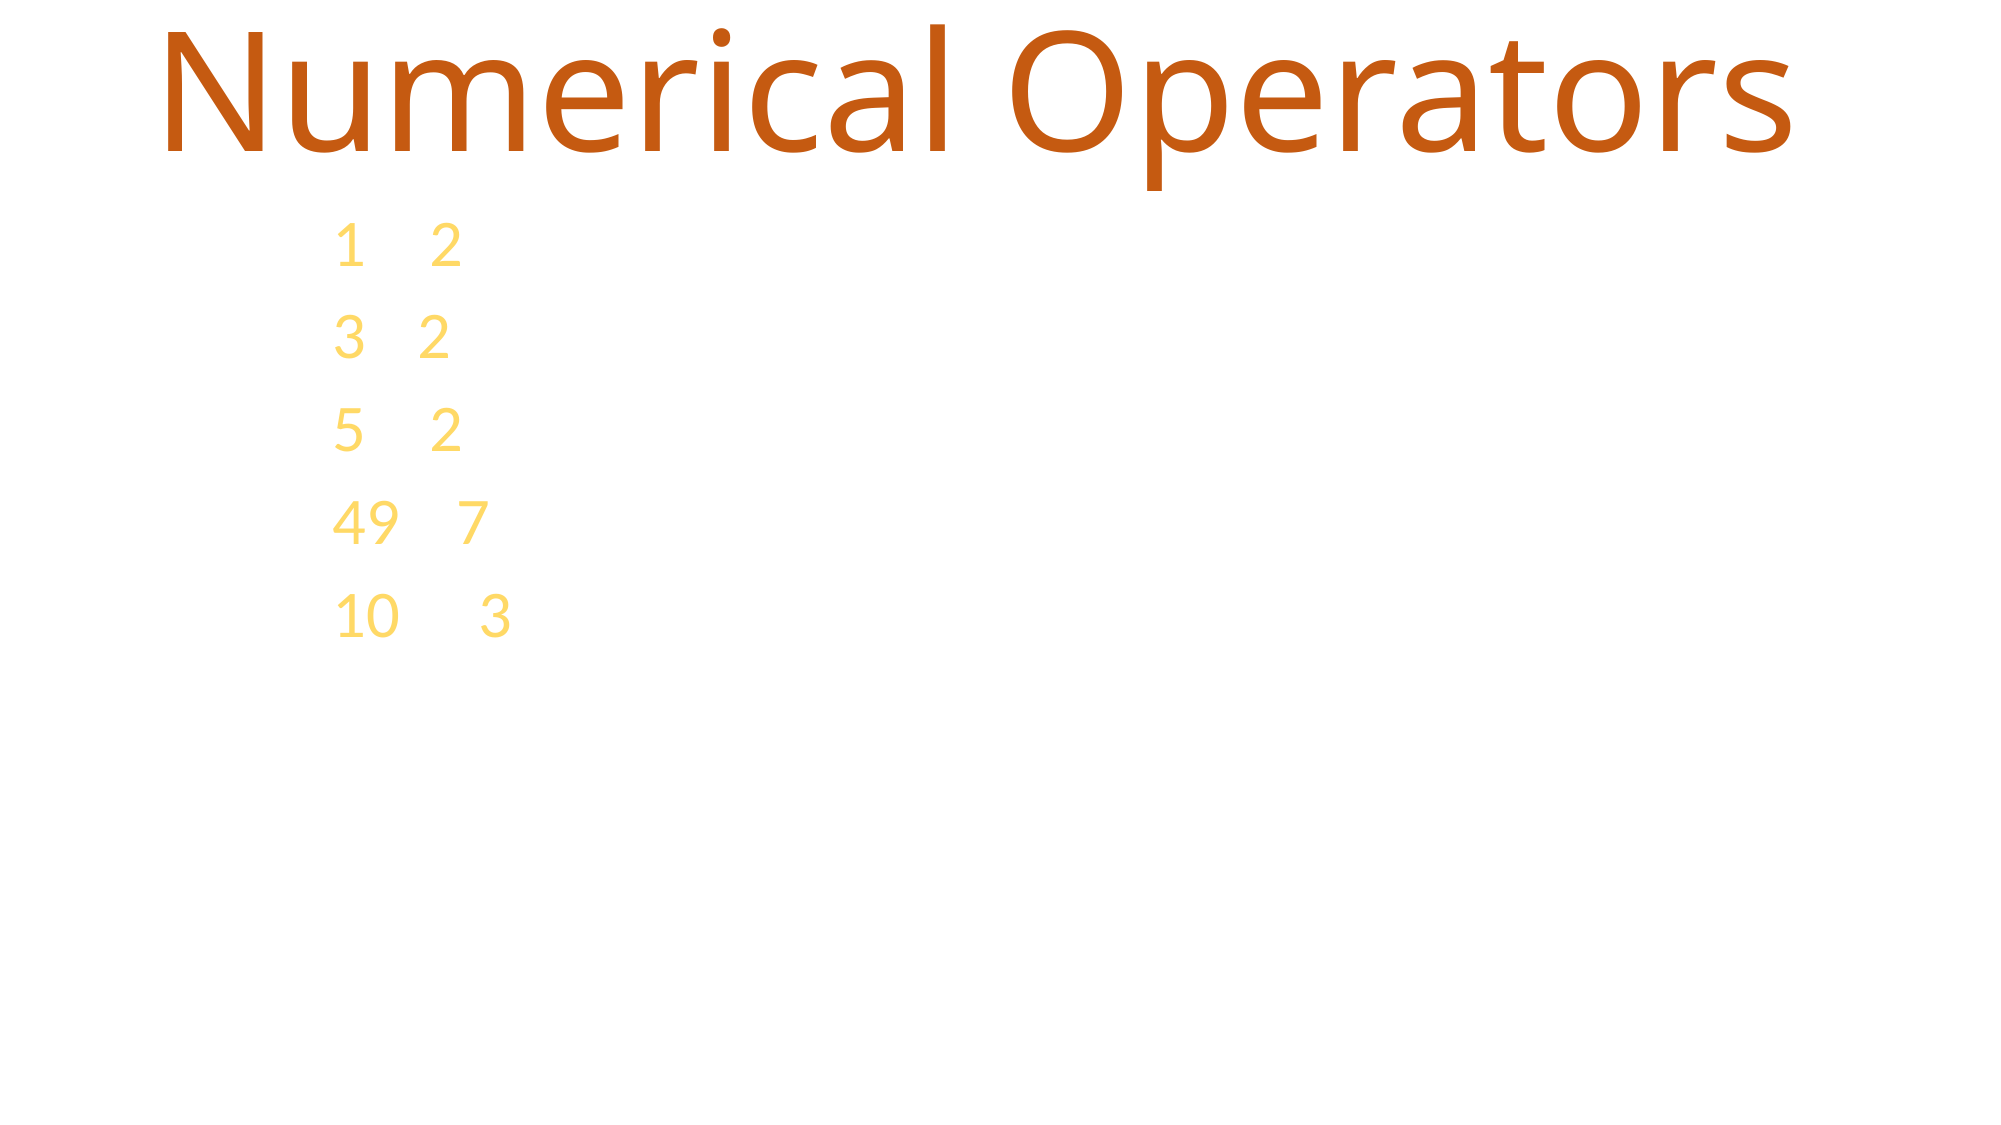

# Numerical Operators
print ( 1 + 2 )
print ( 3 - 2 )
print ( 5 * 2 )
print ( 49 / 7 )
print ( 10 % 3 )